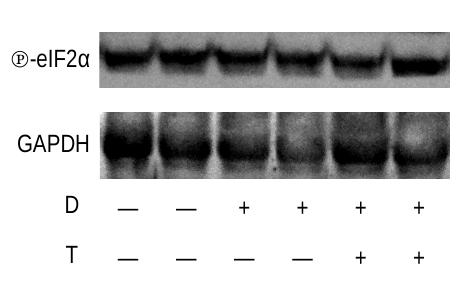

Ⓟ-eIF2α
GAPDH
| D | — | — | + | + | + | + |
| --- | --- | --- | --- | --- | --- | --- |
| T | — | — | — | — | + | + |